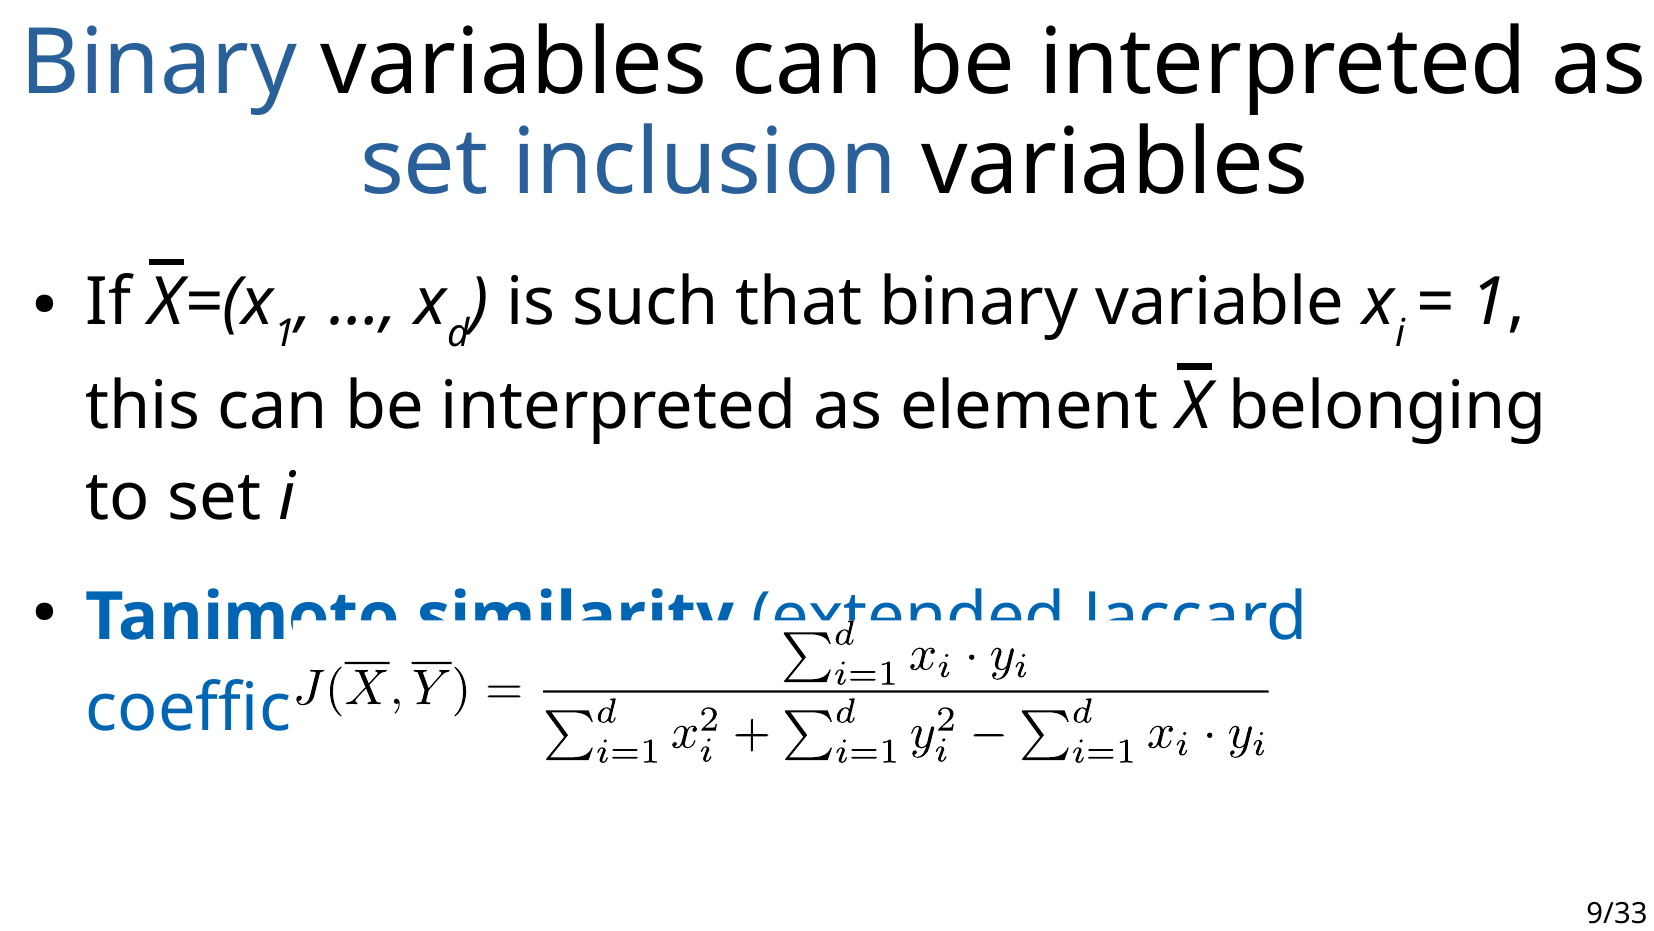

# Binary variables can be interpreted as set inclusion variables
If X=(x1, …, xd) is such that binary variable xi = 1,
this can be interpreted as element X belonging to set i
Tanimoto similarity (extended Jaccard coefficient)
9